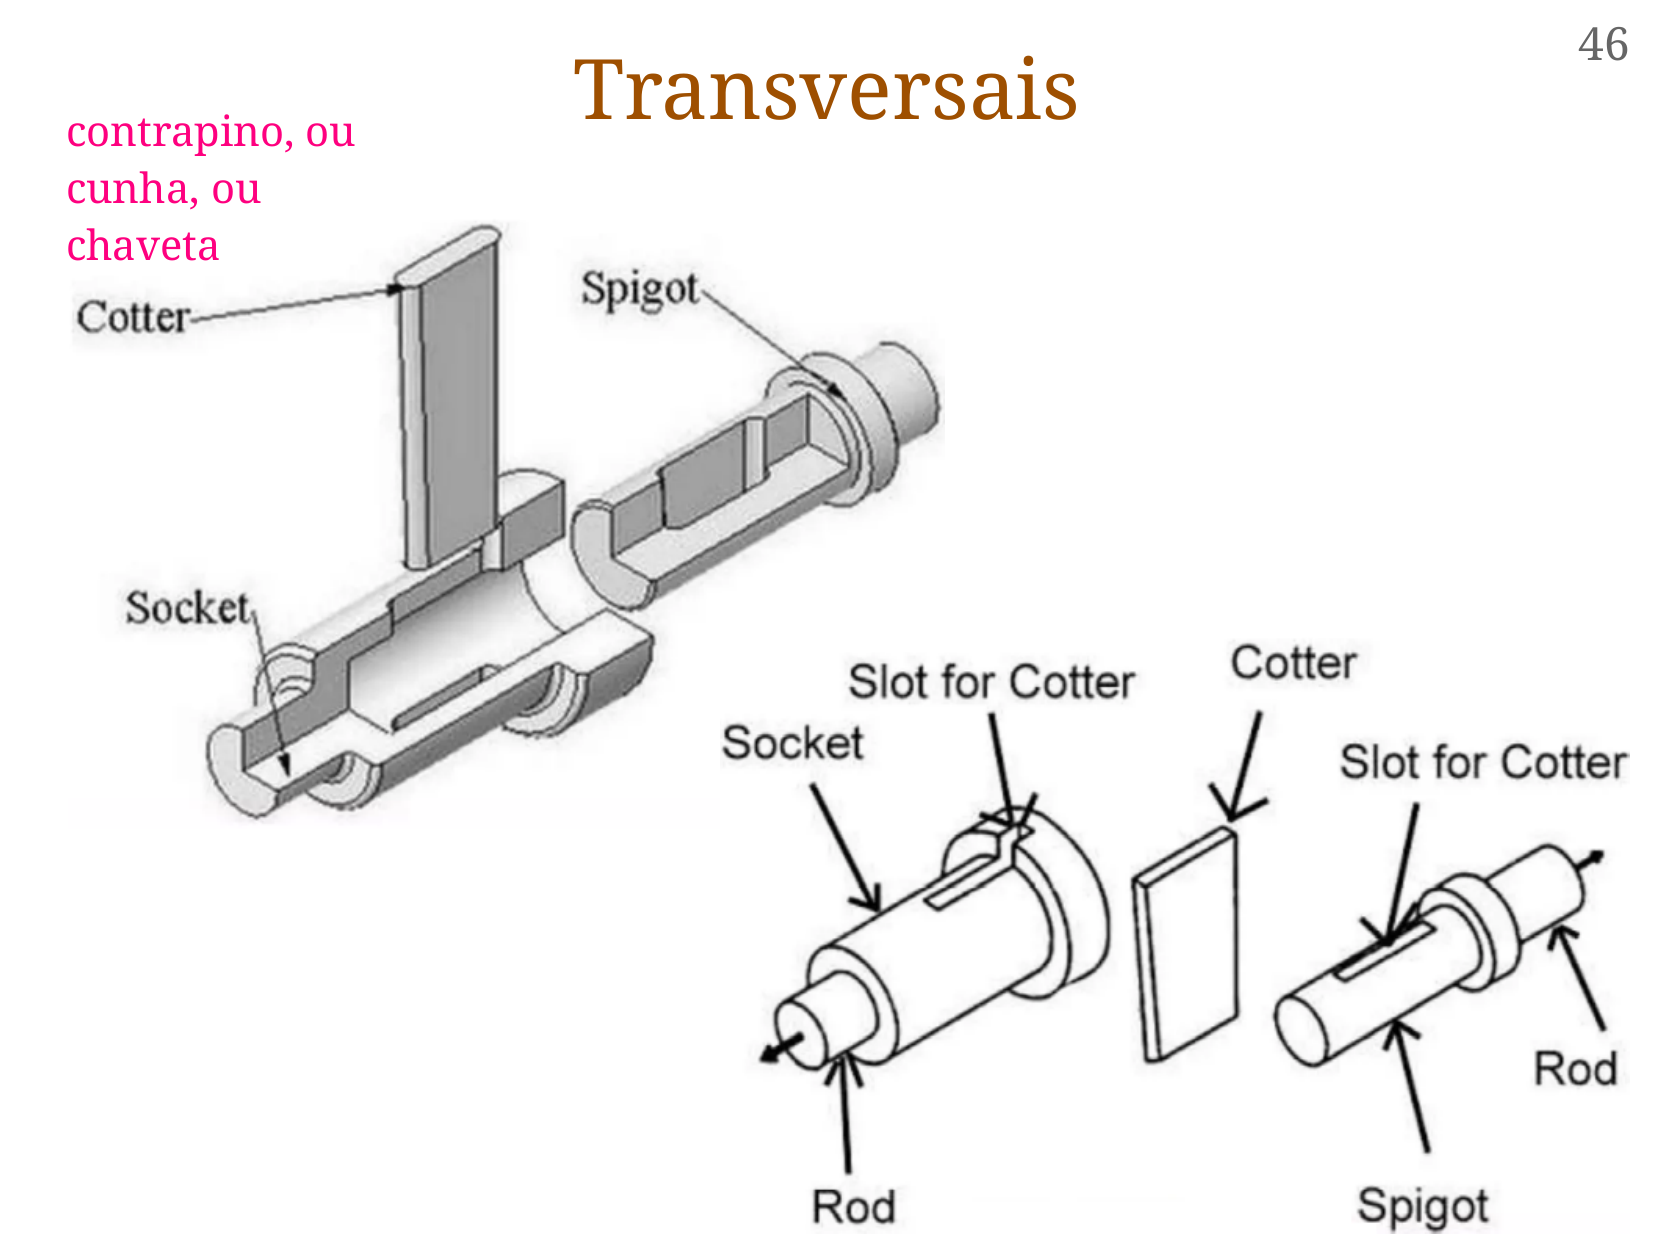

46
# Transversais
contrapino, ou
cunha, ou
chaveta